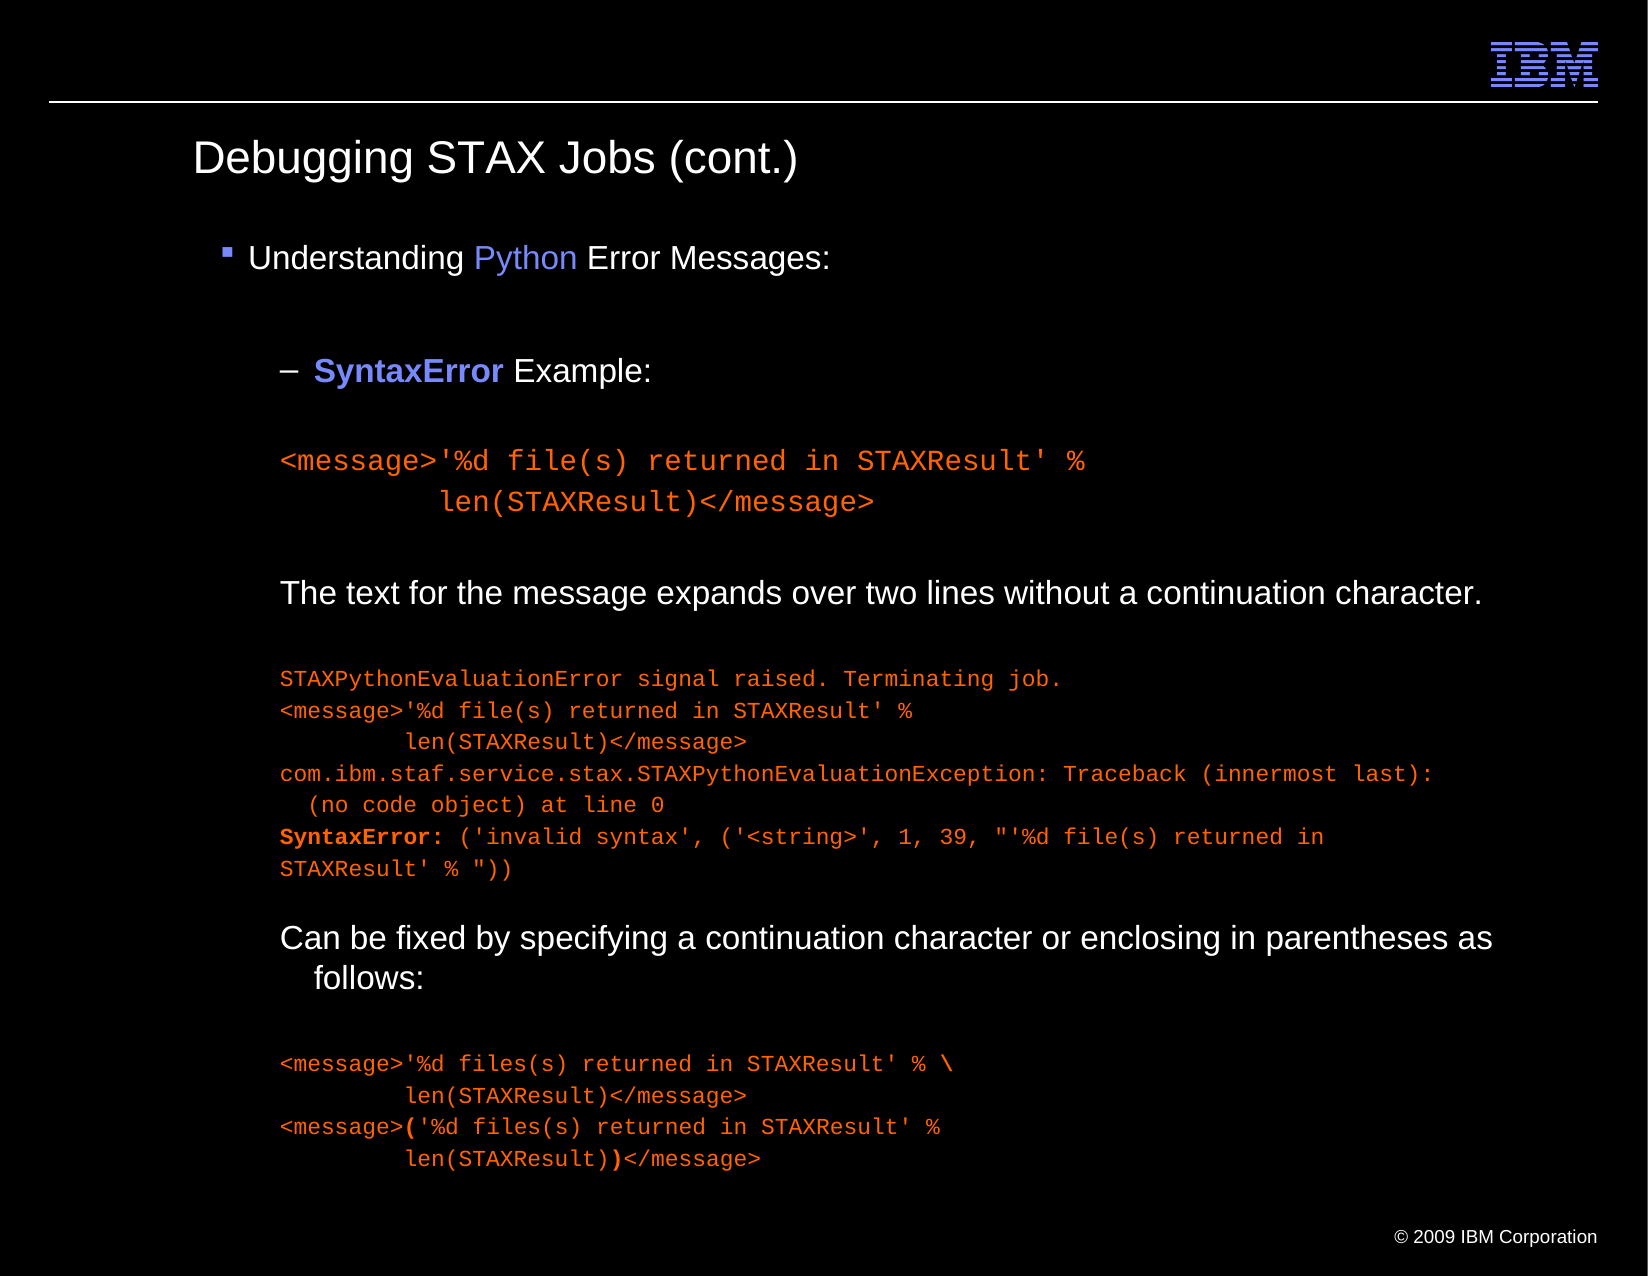

# Debugging STAX Jobs (cont.)
Understanding Python Error Messages:
SyntaxError Example:
<message>'%d file(s) returned in STAXResult' %
 len(STAXResult)</message>
The text for the message expands over two lines without a continuation character.
STAXPythonEvaluationError signal raised. Terminating job.
<message>'%d file(s) returned in STAXResult' %
 len(STAXResult)</message>
com.ibm.staf.service.stax.STAXPythonEvaluationException: Traceback (innermost last):
 (no code object) at line 0
SyntaxError: ('invalid syntax', ('<string>', 1, 39, "'%d file(s) returned in
STAXResult' % "))
Can be fixed by specifying a continuation character or enclosing in parentheses as follows:
<message>'%d files(s) returned in STAXResult' % \
 len(STAXResult)</message>
<message>('%d files(s) returned in STAXResult' %
 len(STAXResult))</message>